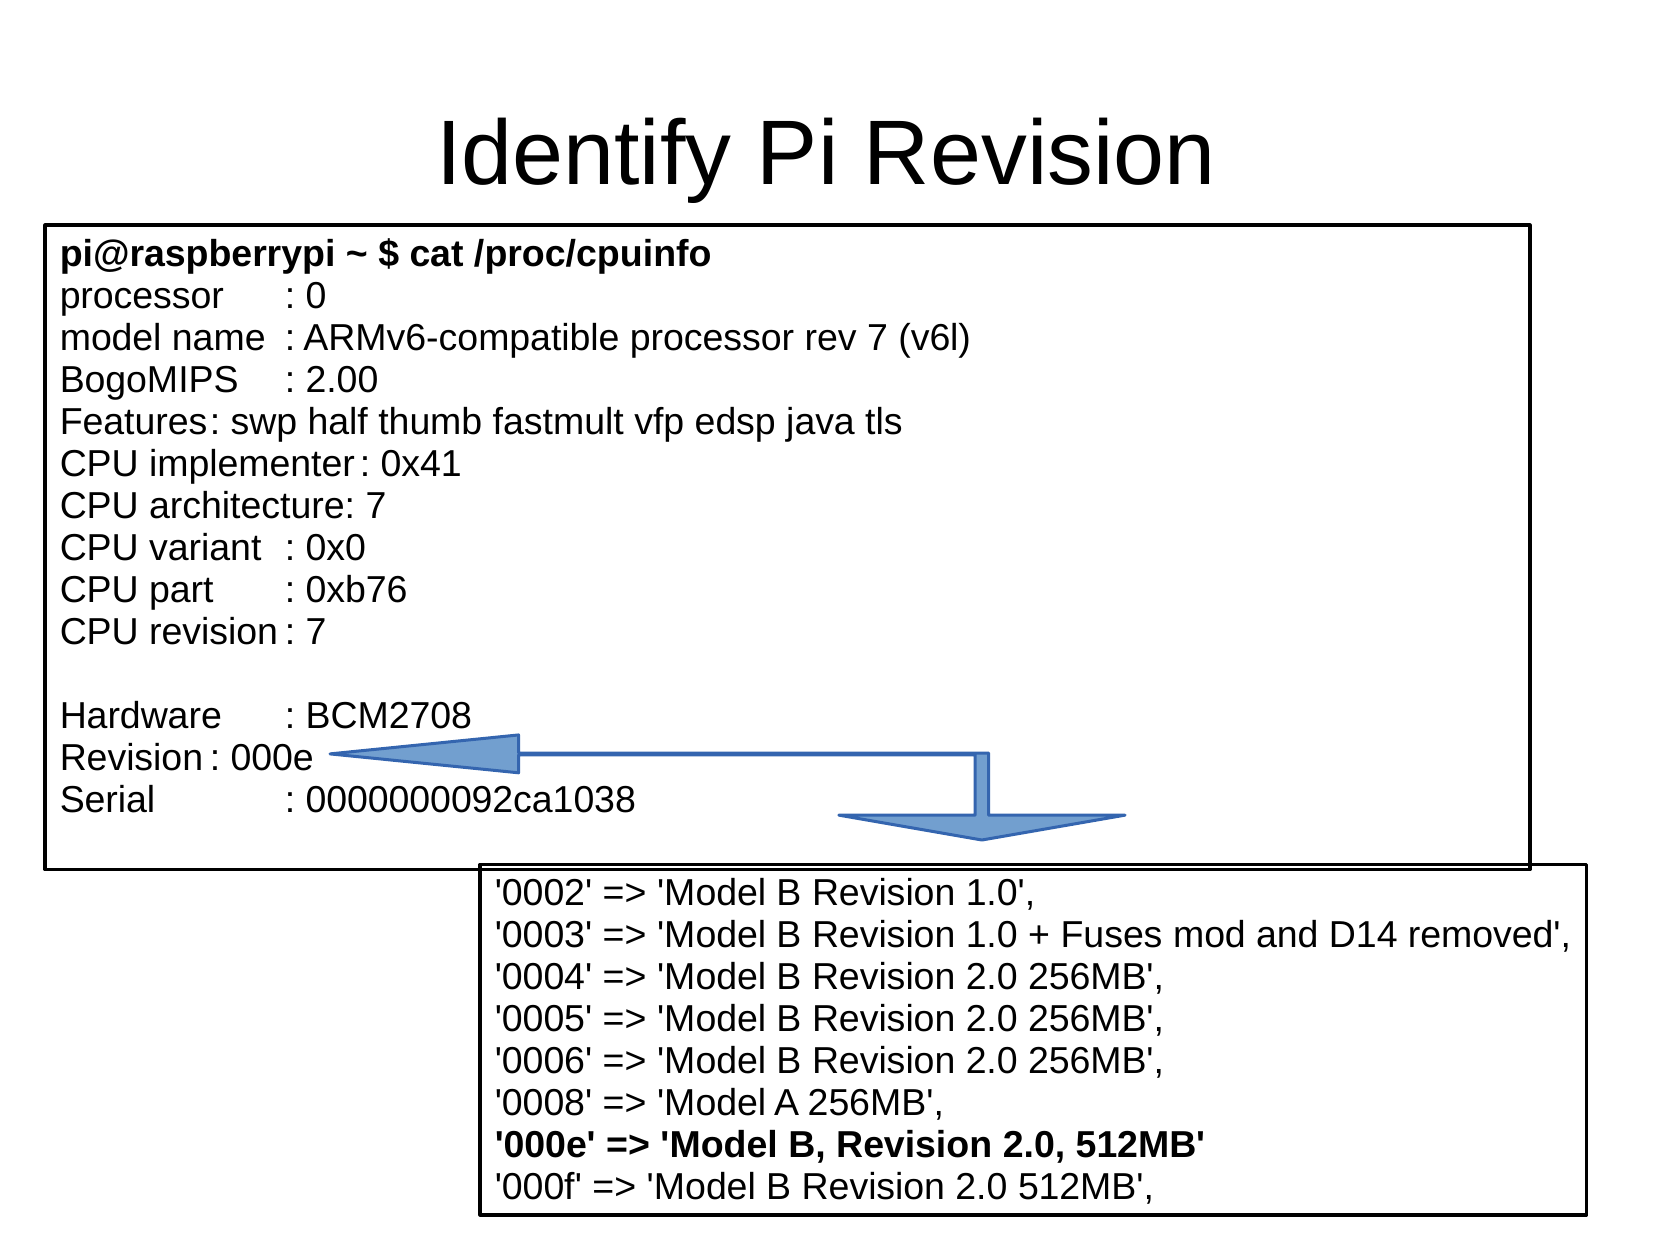

# Identify Pi Revision
pi@raspberrypi ~ $ cat /proc/cpuinfo
processor	: 0
model name	: ARMv6-compatible processor rev 7 (v6l)
BogoMIPS	: 2.00
Features	: swp half thumb fastmult vfp edsp java tls
CPU implementer	: 0x41
CPU architecture: 7
CPU variant	: 0x0
CPU part	: 0xb76
CPU revision	: 7
Hardware	: BCM2708
Revision	: 000e
Serial		: 0000000092ca1038
'0002' => 'Model B Revision 1.0',
'0003' => 'Model B Revision 1.0 + Fuses mod and D14 removed',
'0004' => 'Model B Revision 2.0 256MB',
'0005' => 'Model B Revision 2.0 256MB',
'0006' => 'Model B Revision 2.0 256MB',
'0008' => 'Model A 256MB',
'000e' => 'Model B, Revision 2.0, 512MB'
'000f' => 'Model B Revision 2.0 512MB',